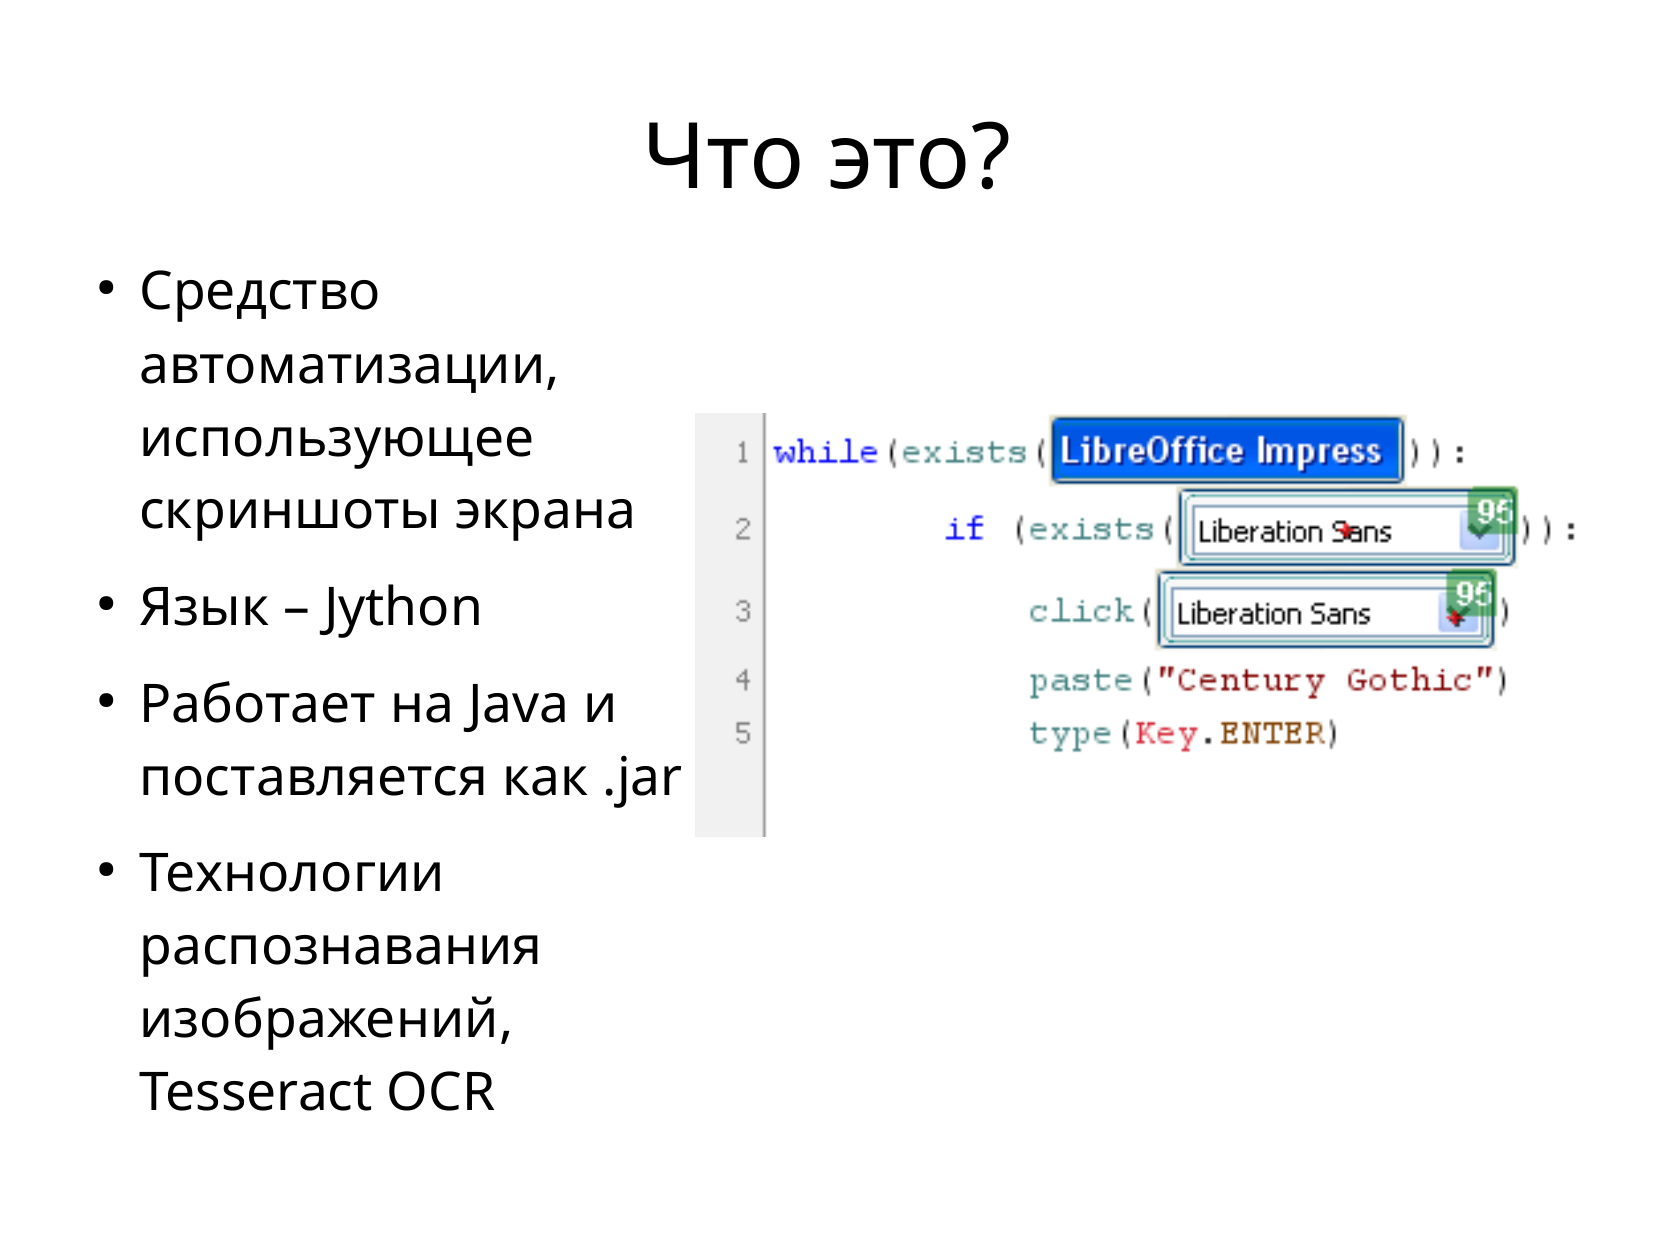

# Что это?
Средство автоматизации, использующее скриншоты экрана
Язык – Jython
Работает на Java и поставляется как .jar
Технологии распознавания изображений, Tesseract OCR